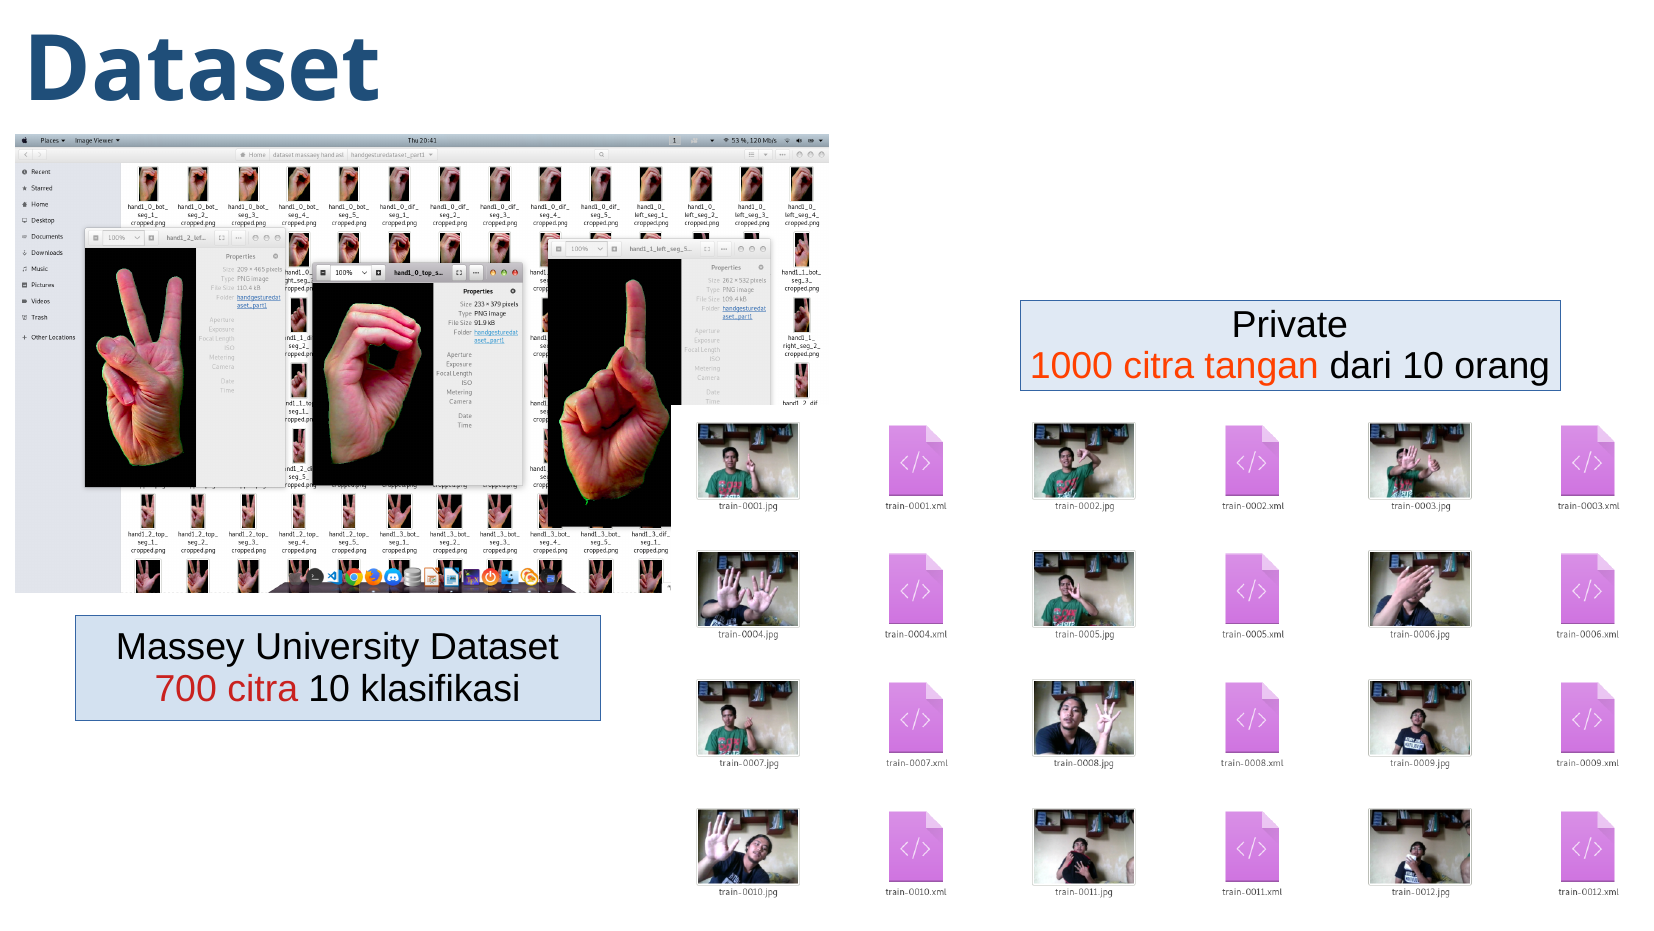

# Dataset
Private
1000 citra tangan dari 10 orang
Massey University Dataset
700 citra 10 klasifikasi